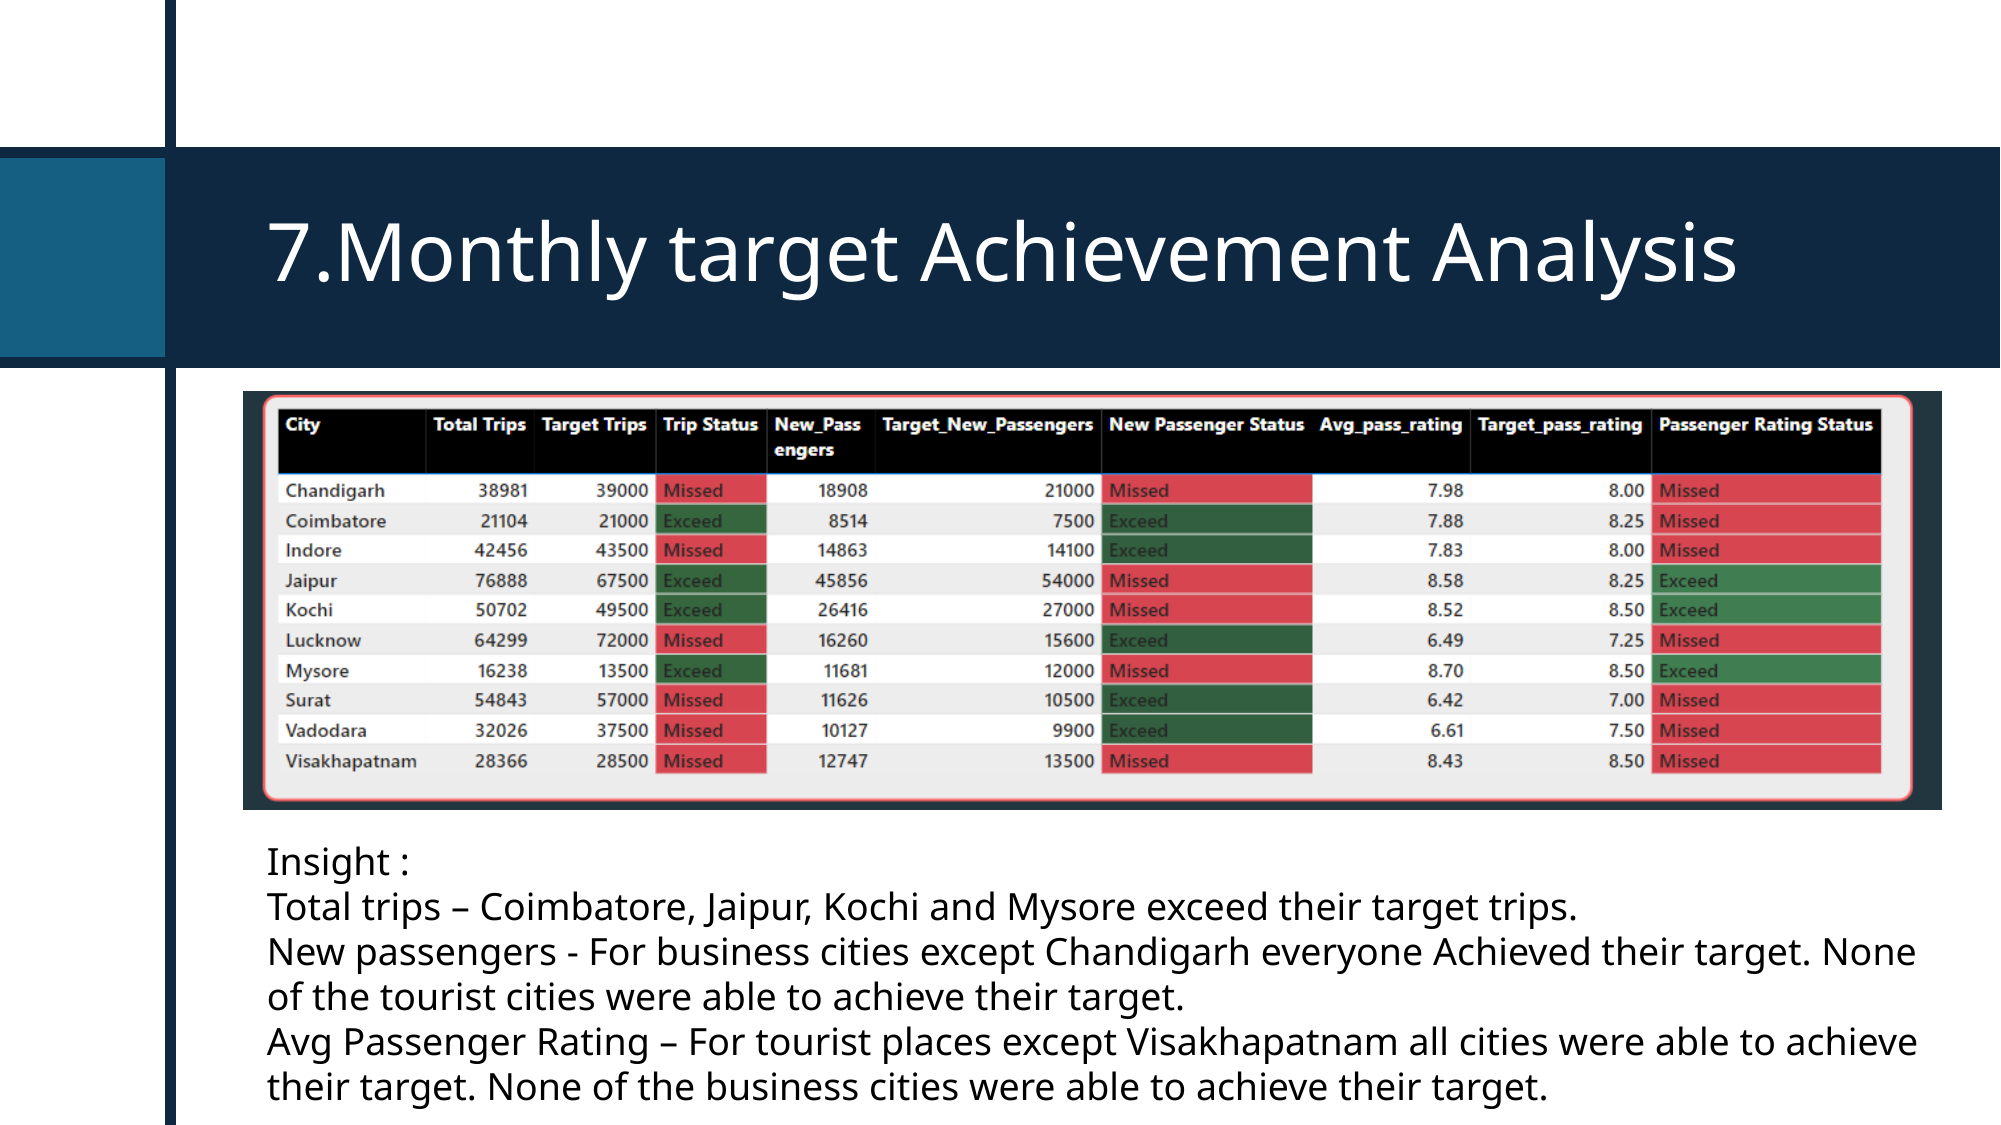

# 7.Monthly target Achievement Analysis
Insight :
Total trips – Coimbatore, Jaipur, Kochi and Mysore exceed their target trips.
New passengers - For business cities except Chandigarh everyone Achieved their target. None of the tourist cities were able to achieve their target.
Avg Passenger Rating – For tourist places except Visakhapatnam all cities were able to achieve their target. None of the business cities were able to achieve their target.